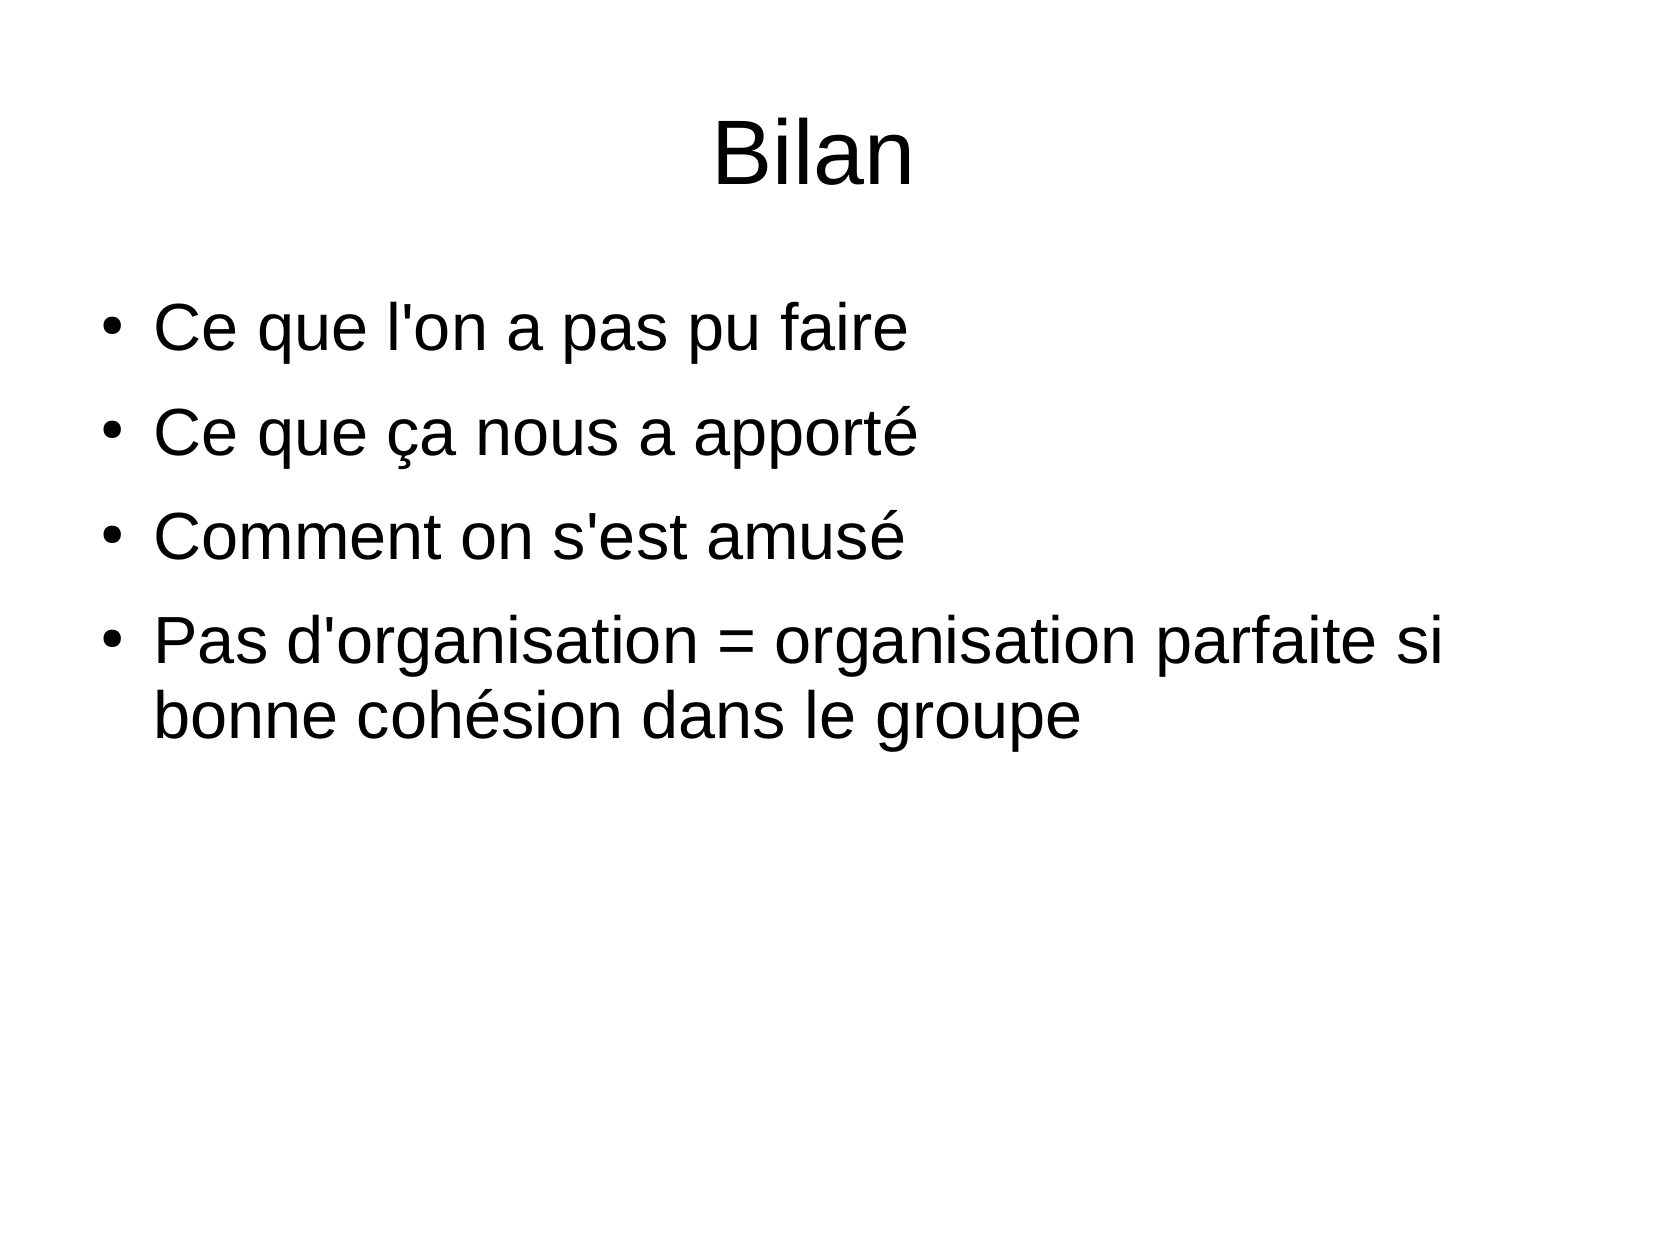

# Bilan
Ce que l'on a pas pu faire
Ce que ça nous a apporté
Comment on s'est amusé
Pas d'organisation = organisation parfaite si bonne cohésion dans le groupe